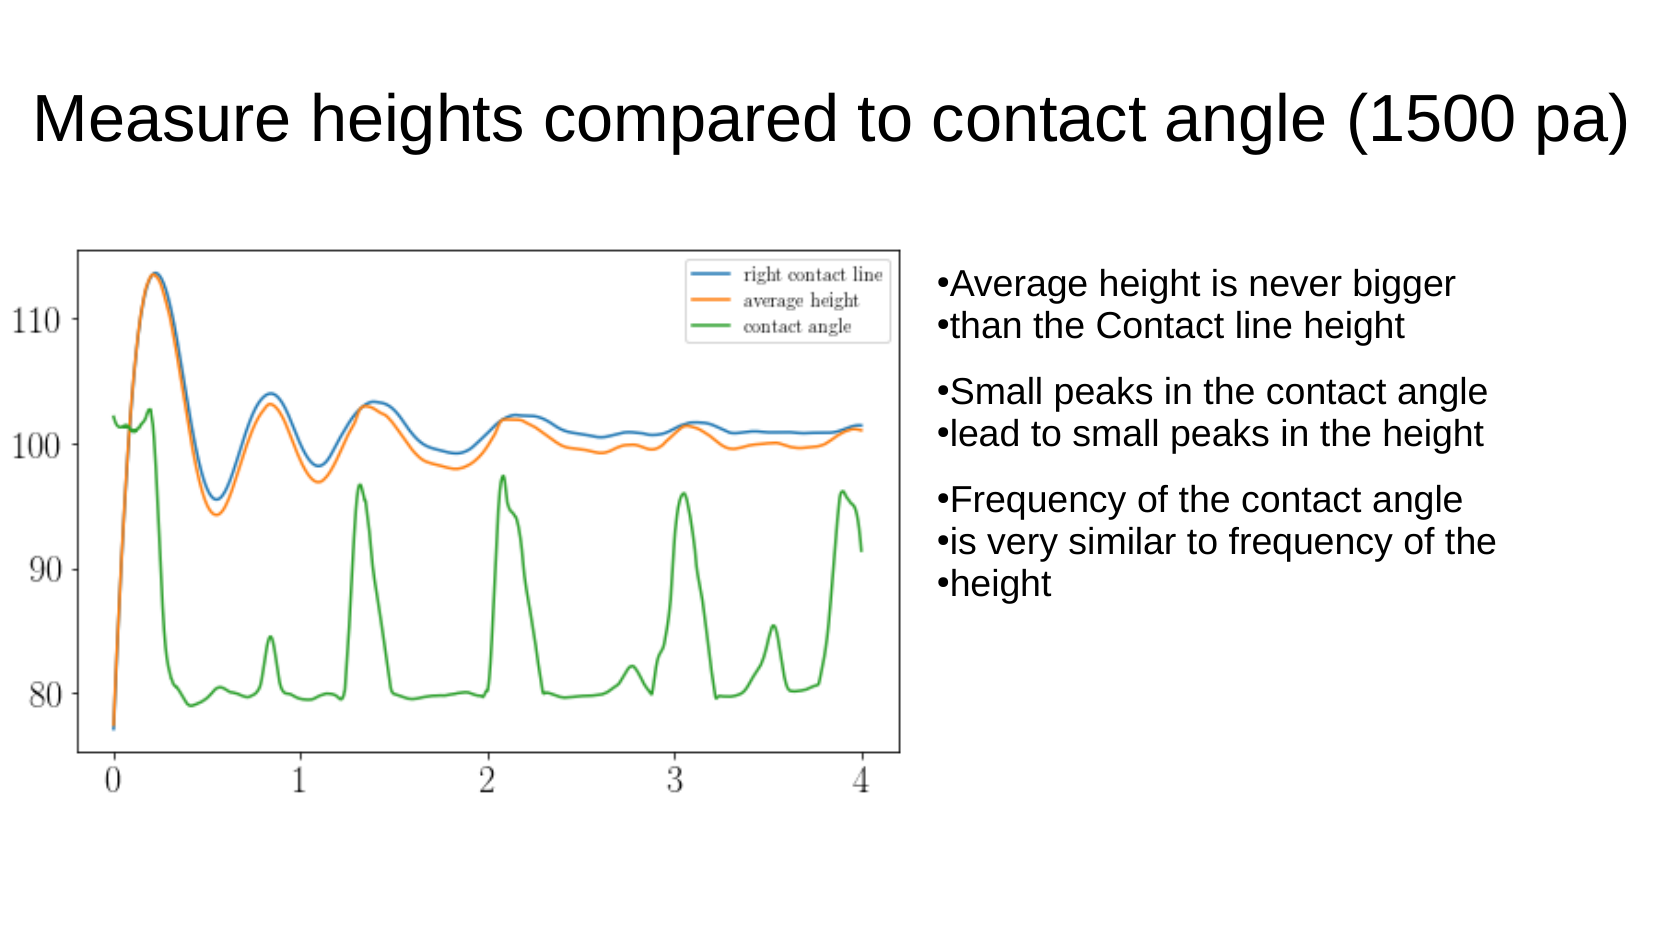

# Measure heights compared to contact angle (1500 pa)
Average height is never bigger
than the Contact line height
Small peaks in the contact angle
lead to small peaks in the height
Frequency of the contact angle
is very similar to frequency of the
height